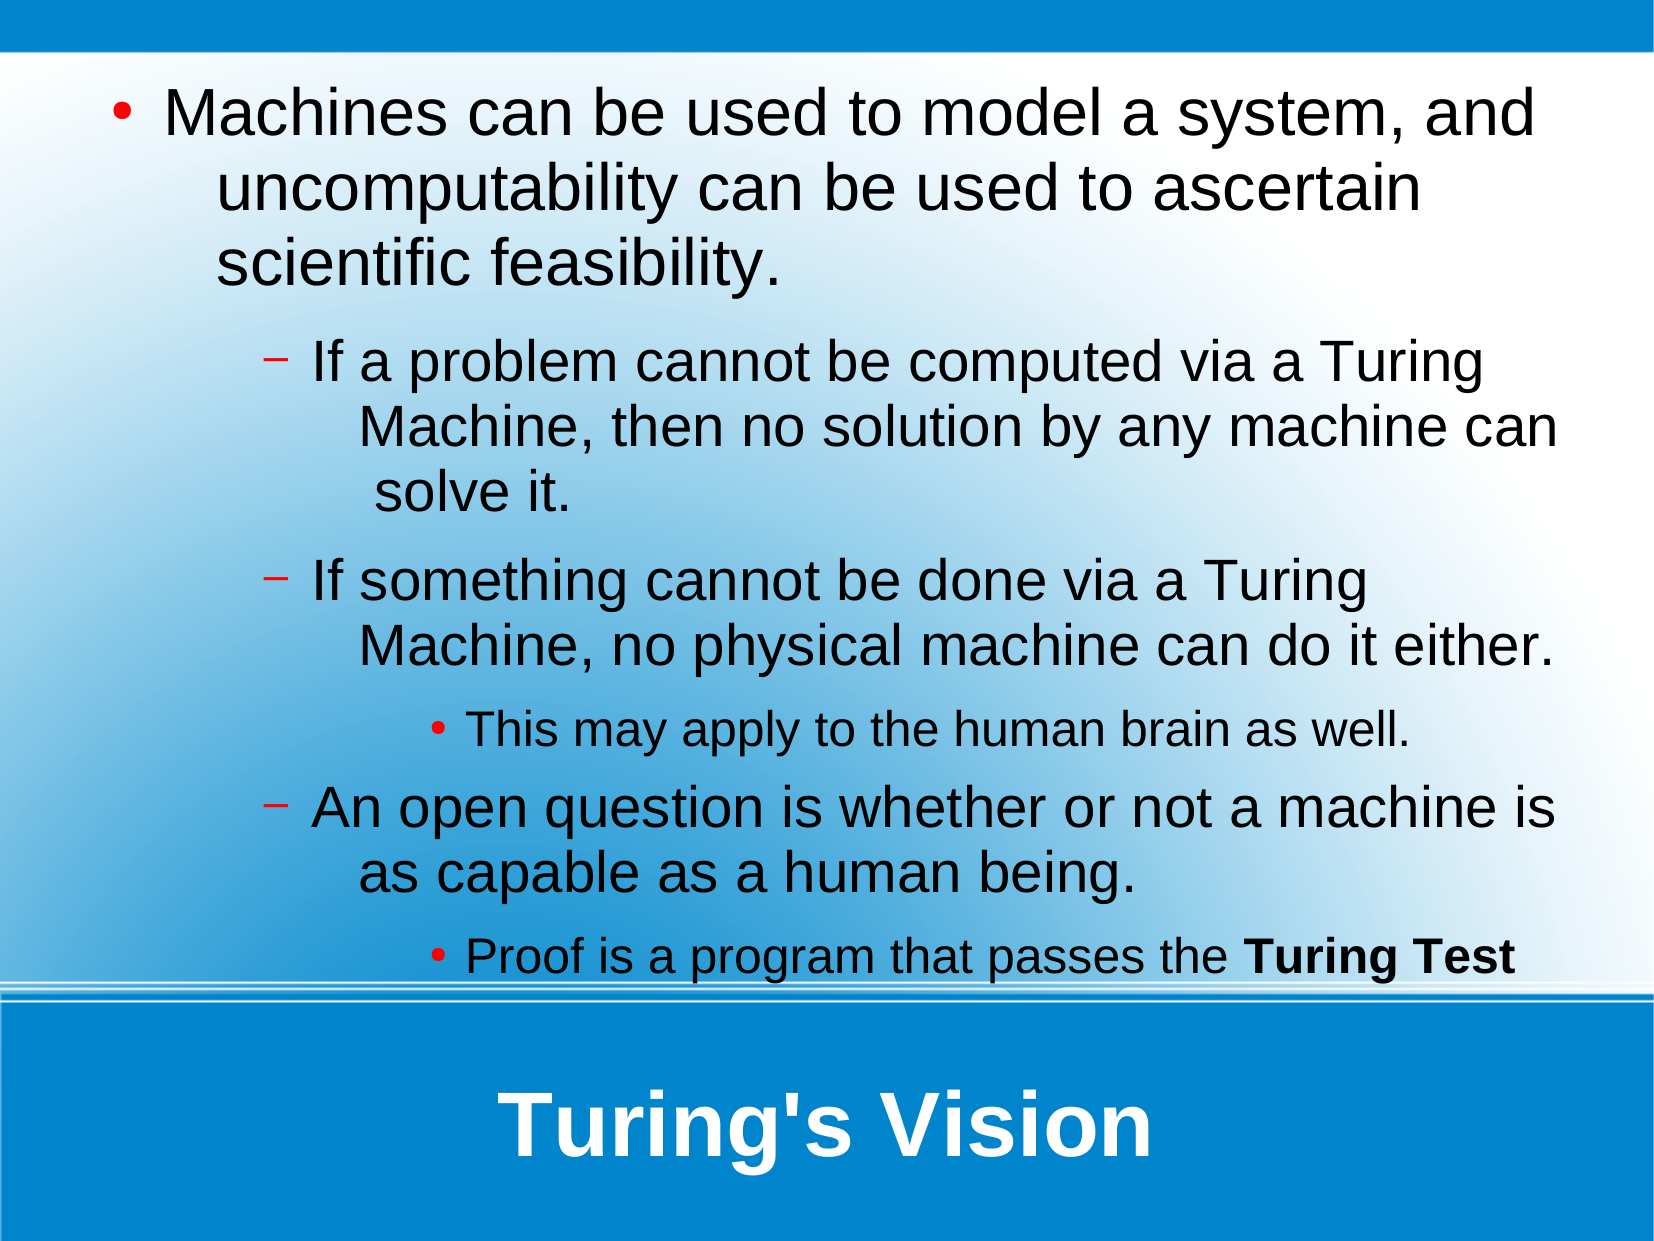

Machines can be used to model a system, and uncomputability can be used to ascertain scientific feasibility.
If a problem cannot be computed via a Turing Machine, then no solution by any machine can solve it.
If something cannot be done via a Turing Machine, no physical machine can do it either.
This may apply to the human brain as well.
An open question is whether or not a machine is as capable as a human being.
Proof is a program that passes the Turing Test
# Turing's Vision